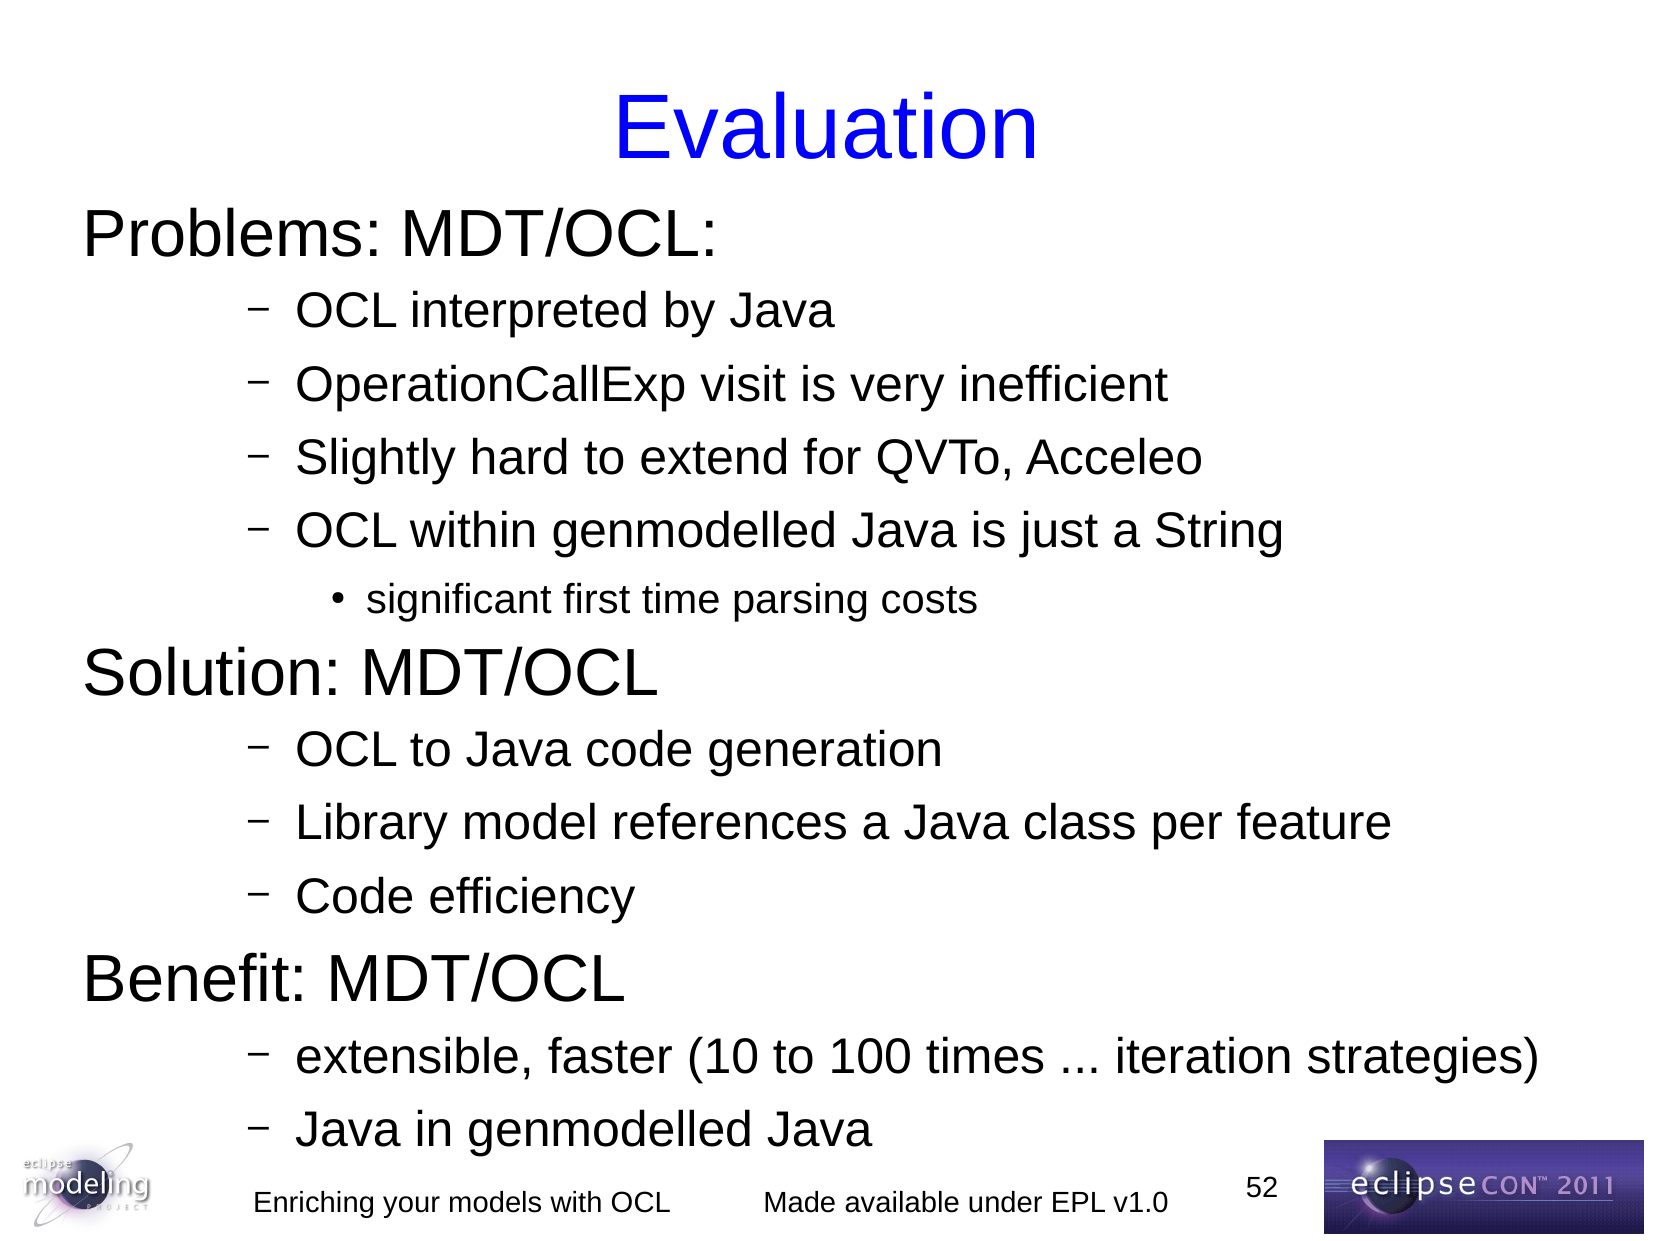

# Evaluation
Problems: MDT/OCL:
OCL interpreted by Java
OperationCallExp visit is very inefficient
Slightly hard to extend for QVTo, Acceleo
OCL within genmodelled Java is just a String
significant first time parsing costs
Solution: MDT/OCL
OCL to Java code generation
Library model references a Java class per feature
Code efficiency
Benefit: MDT/OCL
extensible, faster (10 to 100 times ... iteration strategies)
Java in genmodelled Java
52
Enriching your models with OCL